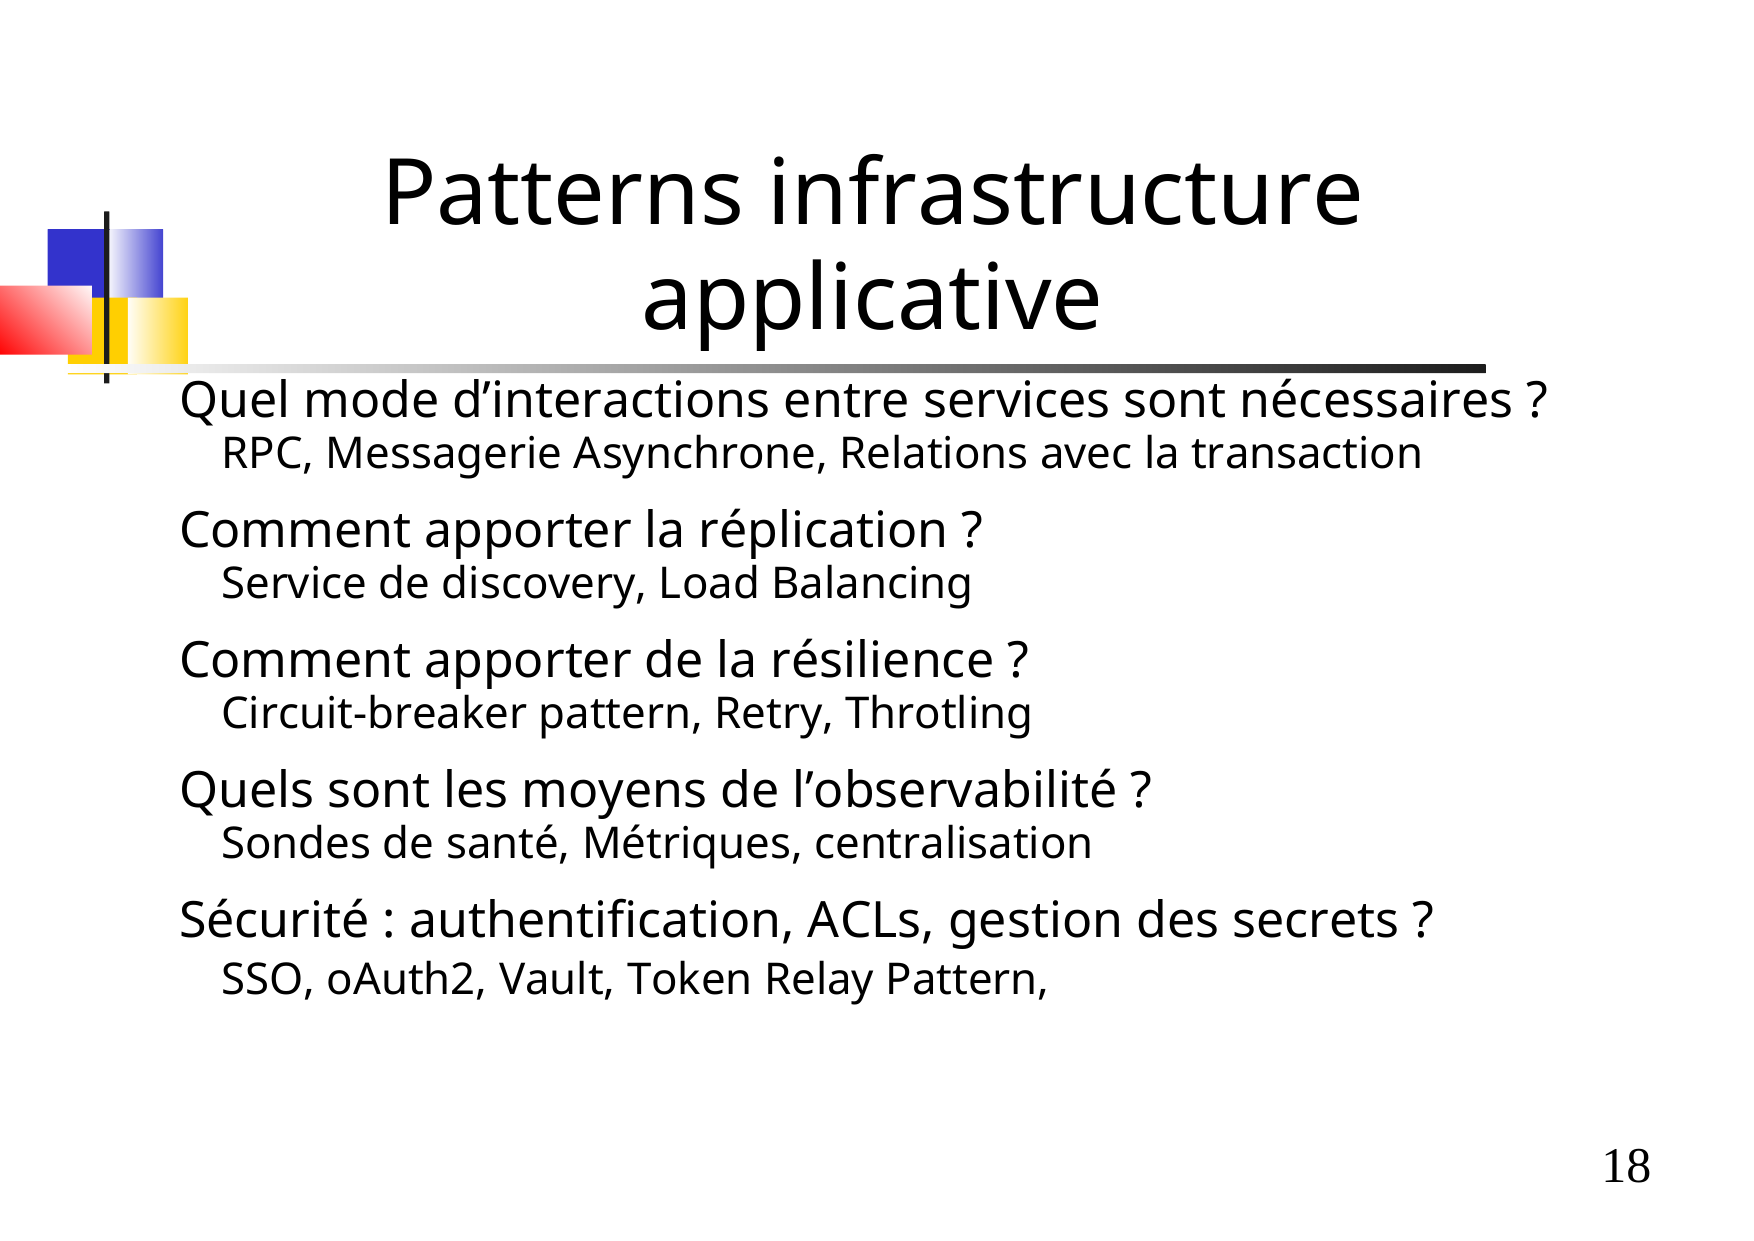

# Patterns infrastructure applicative
Quel mode d’interactions entre services sont nécessaires ?
RPC, Messagerie Asynchrone, Relations avec la transaction
Comment apporter la réplication ?
Service de discovery, Load Balancing
Comment apporter de la résilience ?
Circuit-breaker pattern, Retry, Throtling
Quels sont les moyens de l’observabilité ?
Sondes de santé, Métriques, centralisation
Sécurité : authentification, ACLs, gestion des secrets ?
SSO, oAuth2, Vault, Token Relay Pattern,